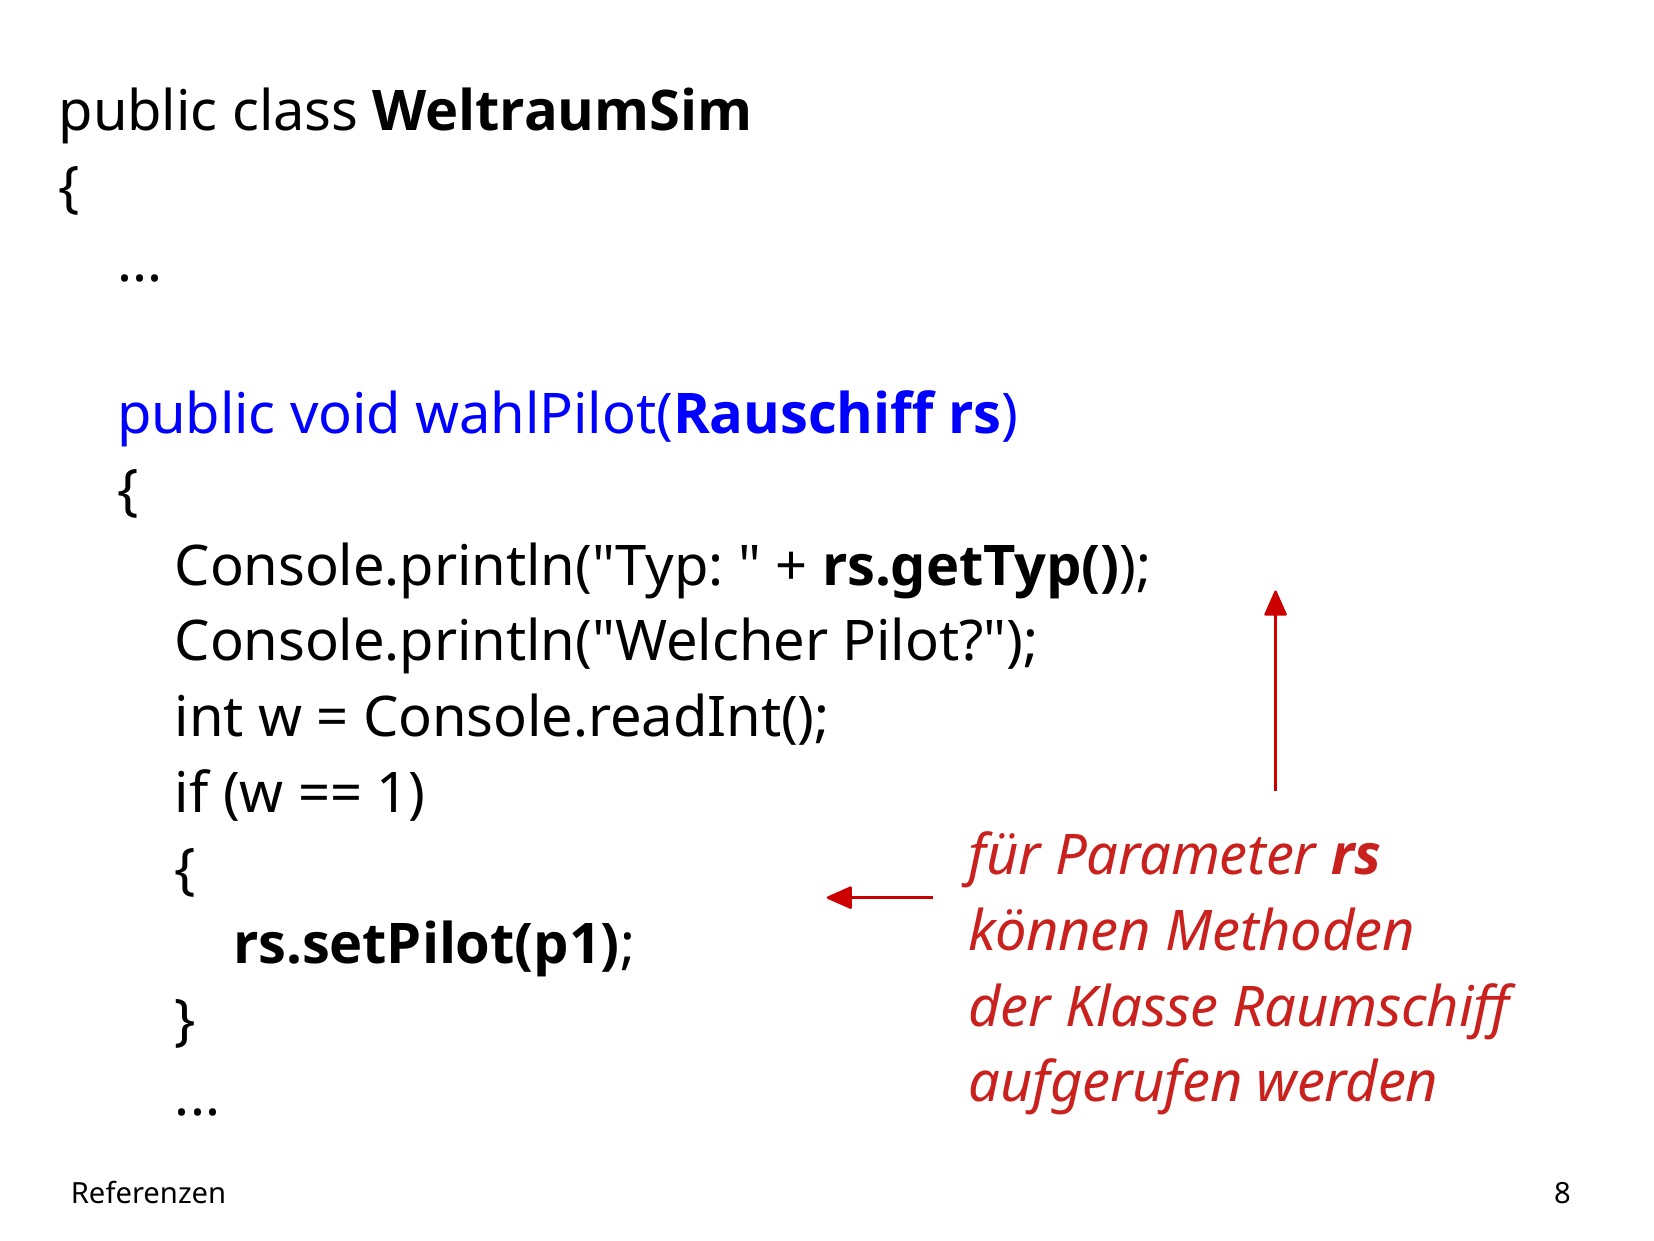

# public class WeltraumSim
{
 ...
 public void wahlPilot(Rauschiff rs)
 {
 Console.println("Typ: " + rs.getTyp());
 Console.println("Welcher Pilot?");
 int w = Console.readInt();
 if (w == 1)
 {
 rs.setPilot(p1);
 }
 ...
für Parameter rs
können Methoden
der Klasse Raumschiff
aufgerufen werden
Referenzen
8